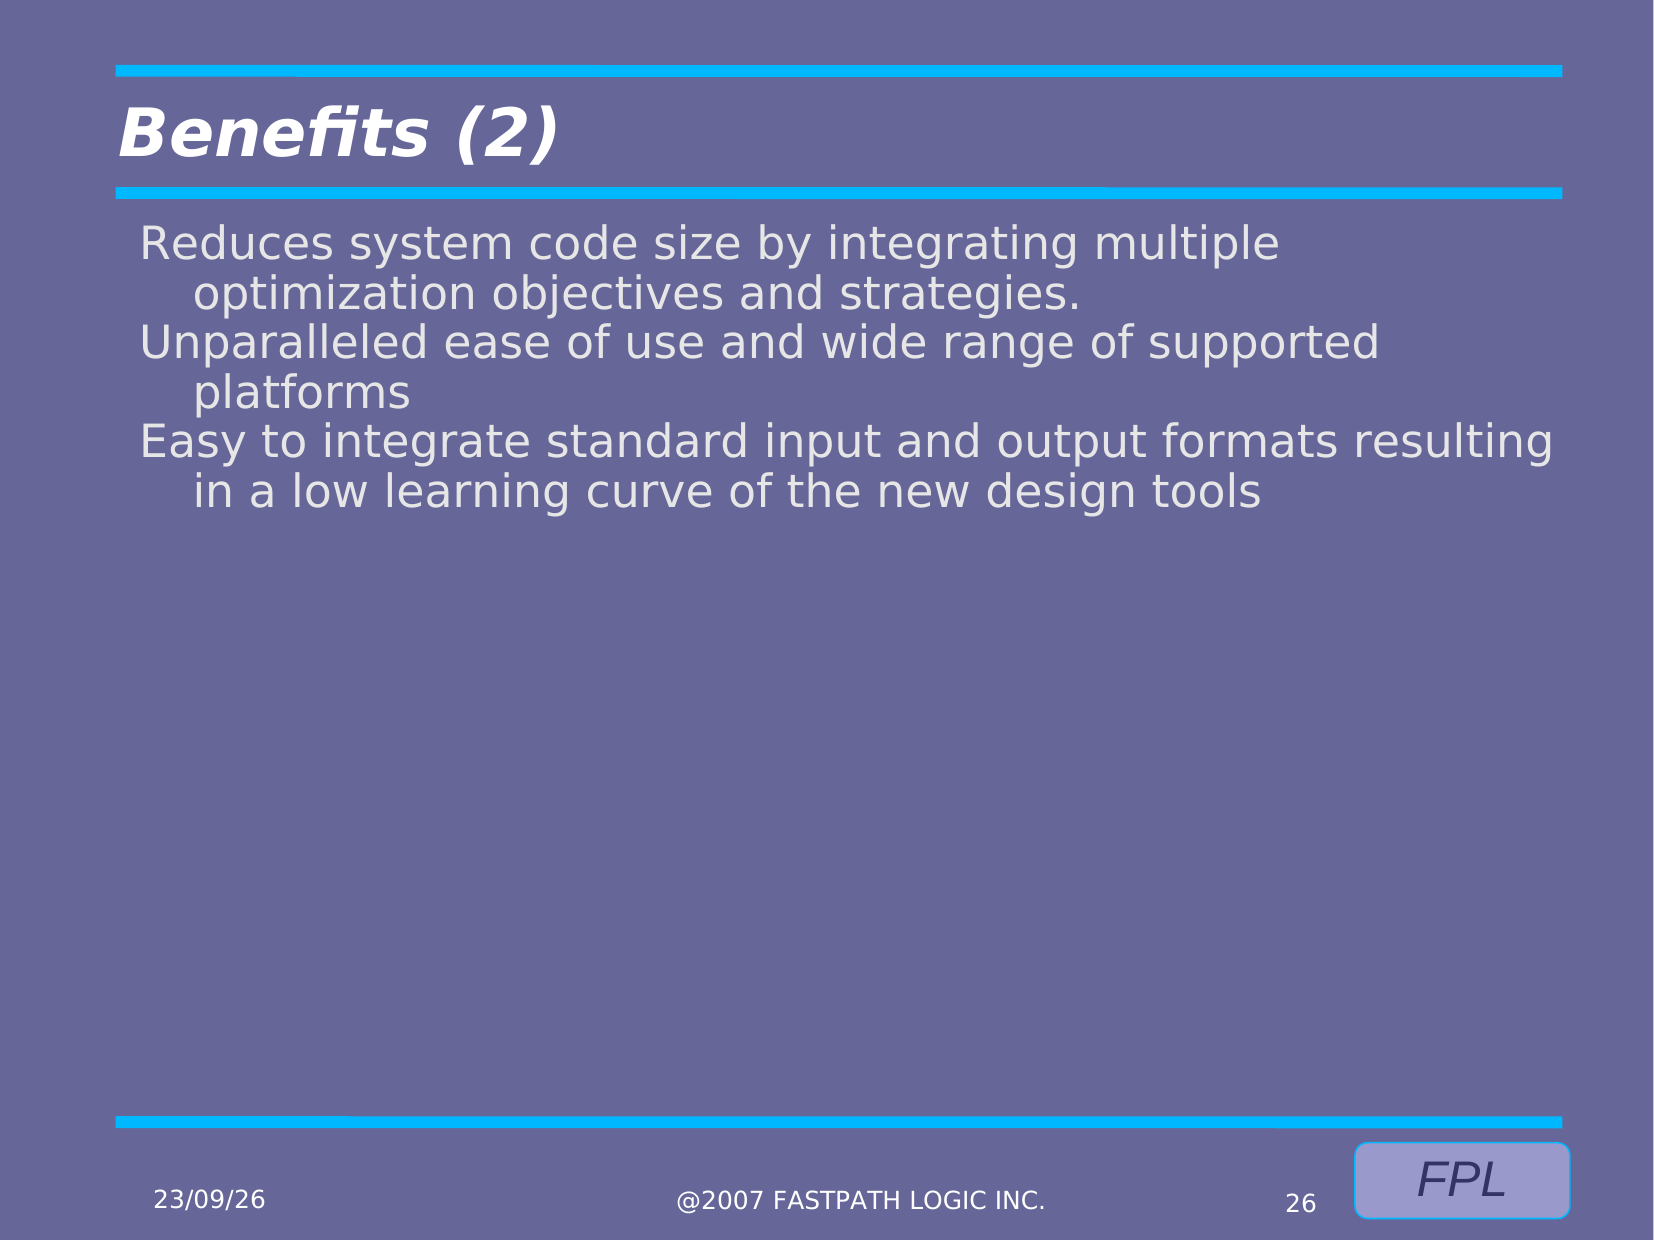

# Benefits (2)‏
Reduces system code size by integrating multiple optimization objectives and strategies.
Unparalleled ease of use and wide range of supported platforms
Easy to integrate standard input and output formats resulting in a low learning curve of the new design tools
26